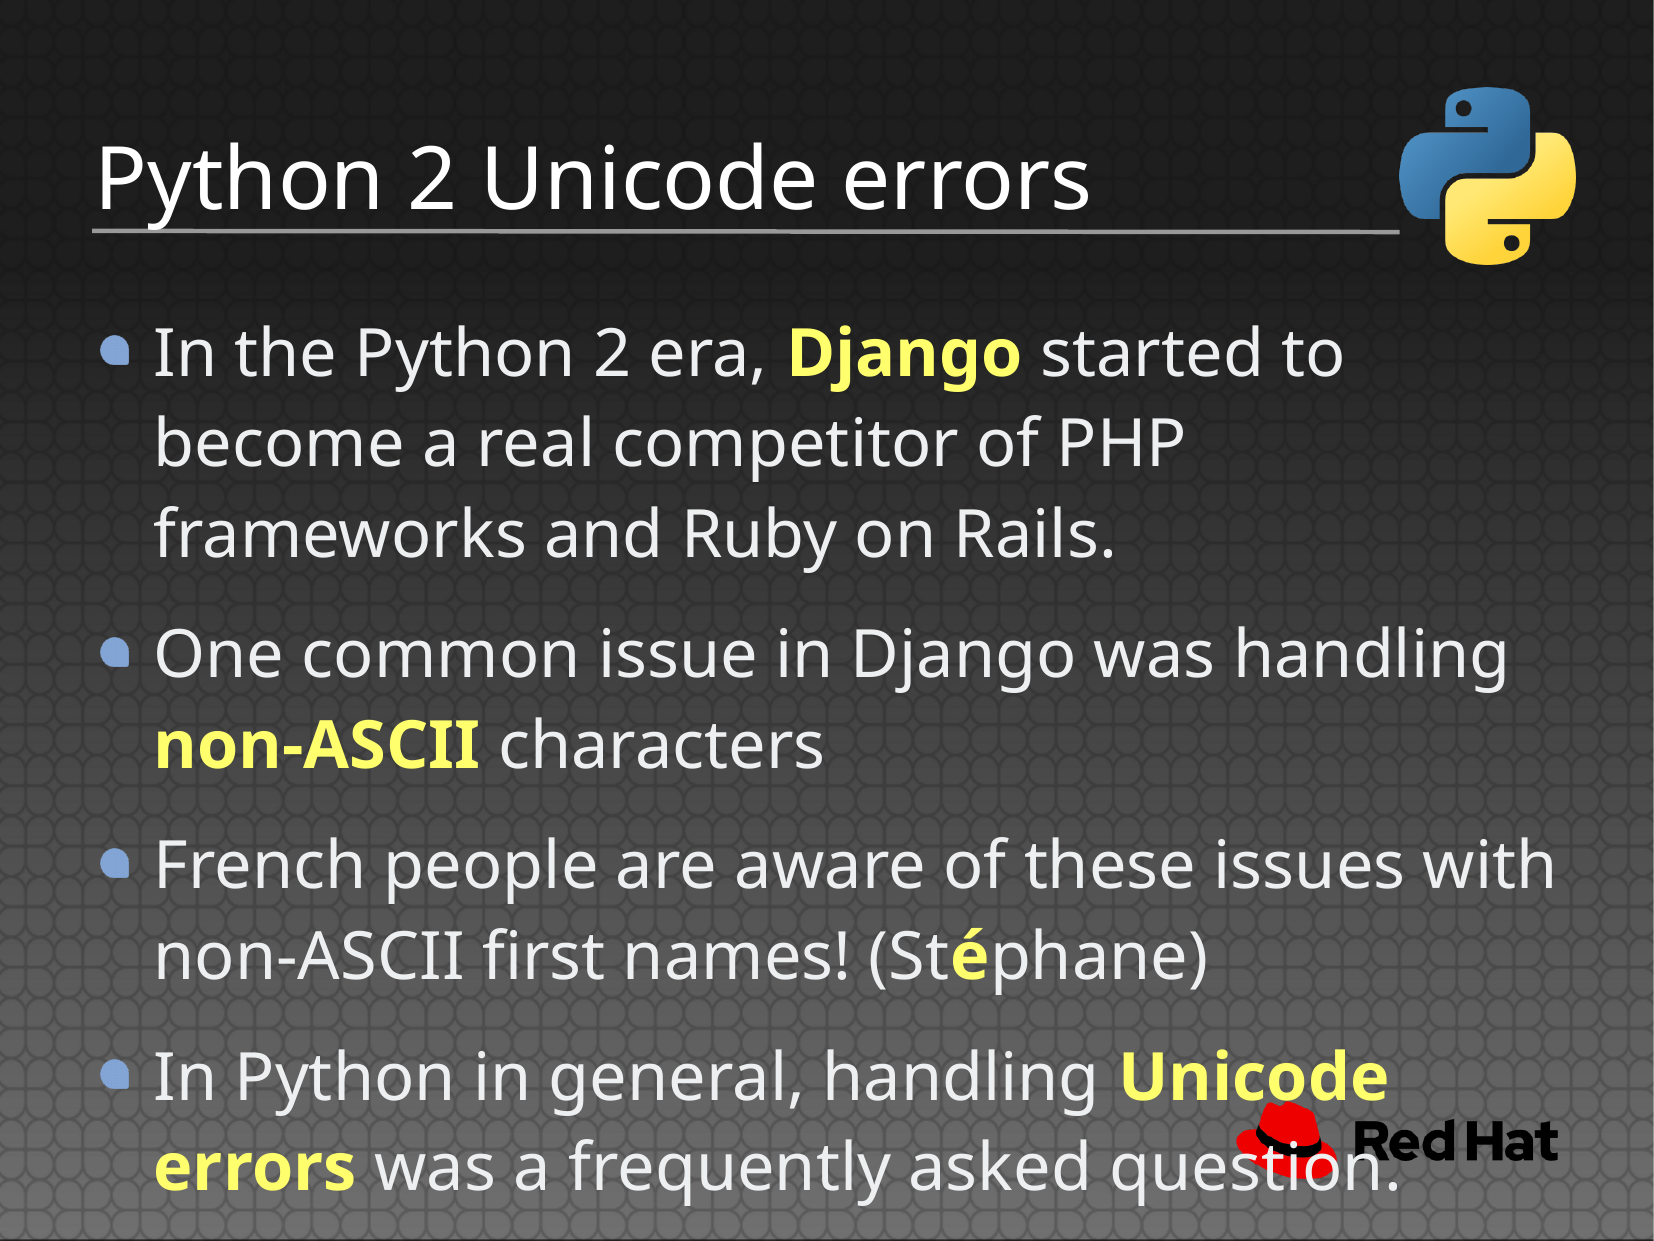

Python 2 Unicode errors
# In the Python 2 era, Django started to become a real competitor of PHP frameworks and Ruby on Rails.
One common issue in Django was handling non-ASCII characters
French people are aware of these issues with non-ASCII first names! (Stéphane)
In Python in general, handling Unicode errors was a frequently asked question.